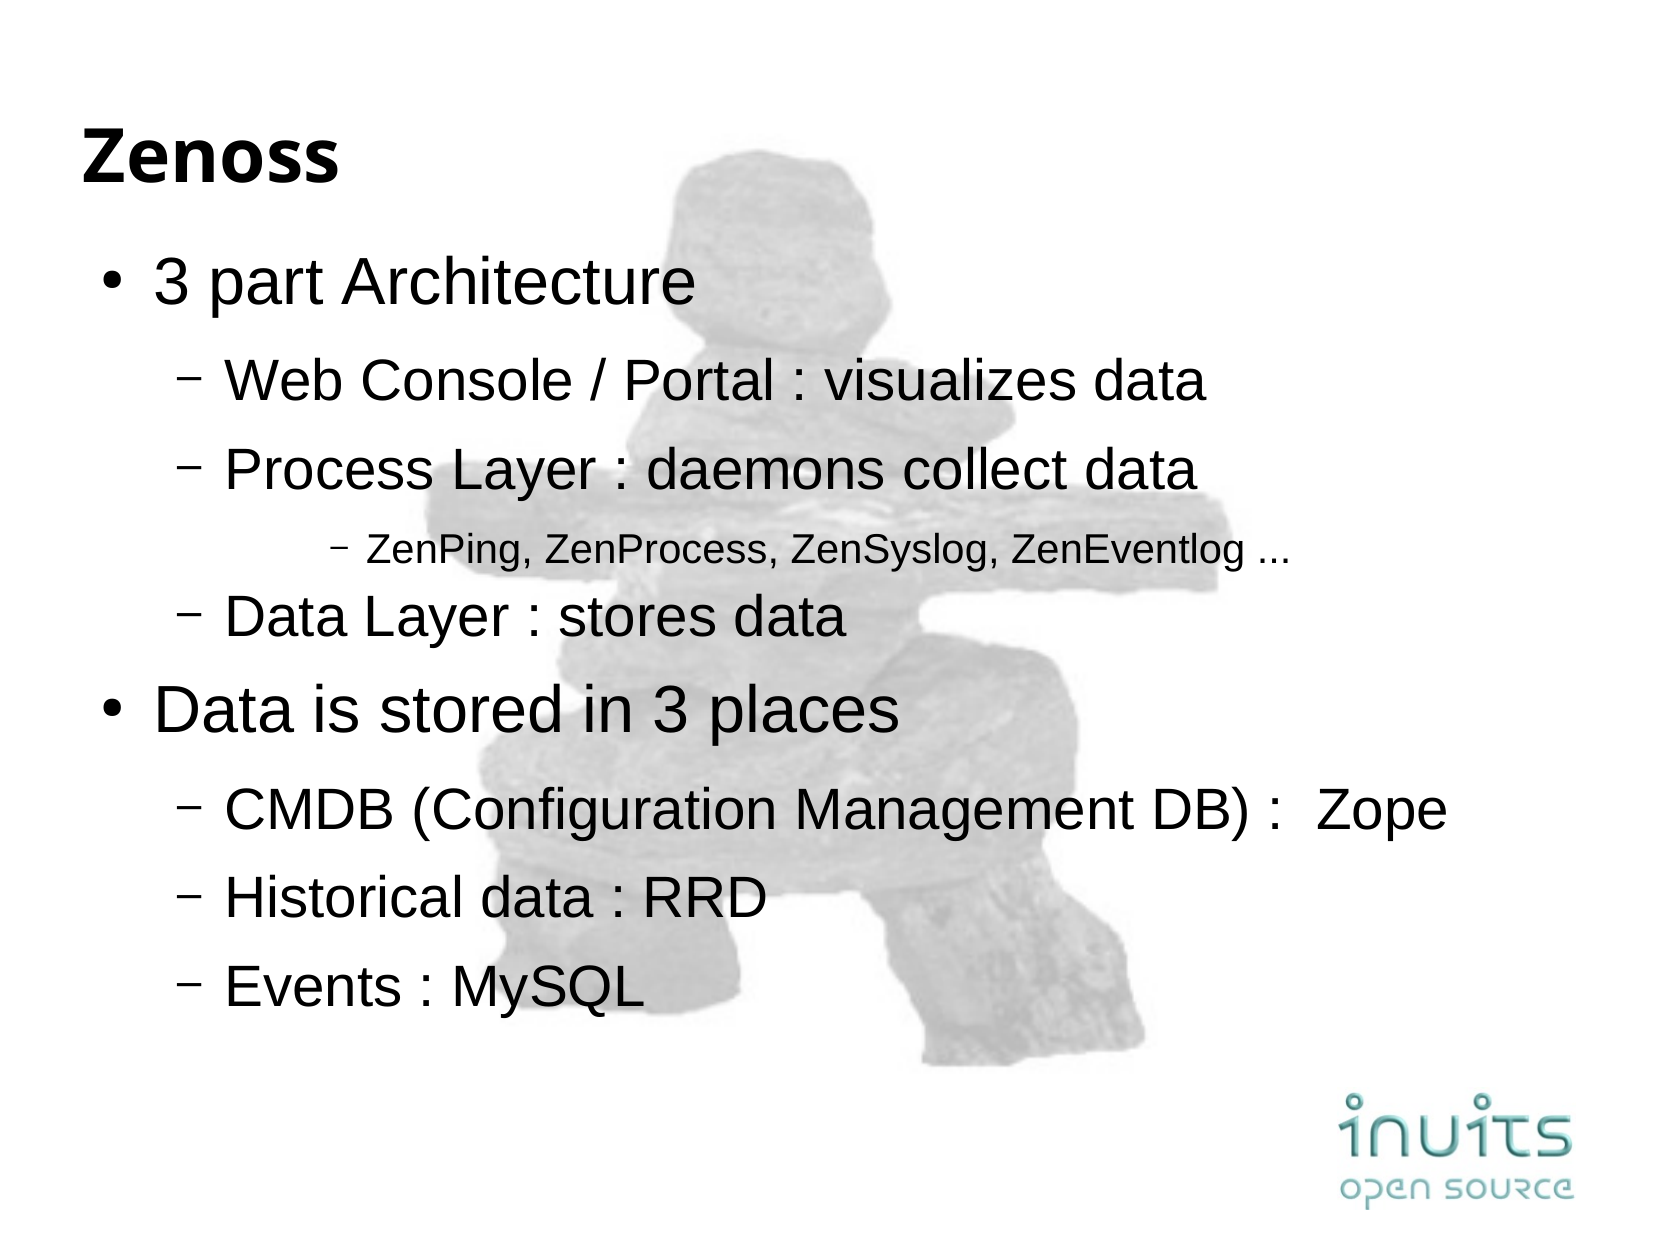

# Zenoss
3 part Architecture
Web Console / Portal : visualizes data
Process Layer : daemons collect data
ZenPing, ZenProcess, ZenSyslog, ZenEventlog ...
Data Layer : stores data
Data is stored in 3 places
CMDB (Configuration Management DB) : Zope
Historical data : RRD
Events : MySQL
26